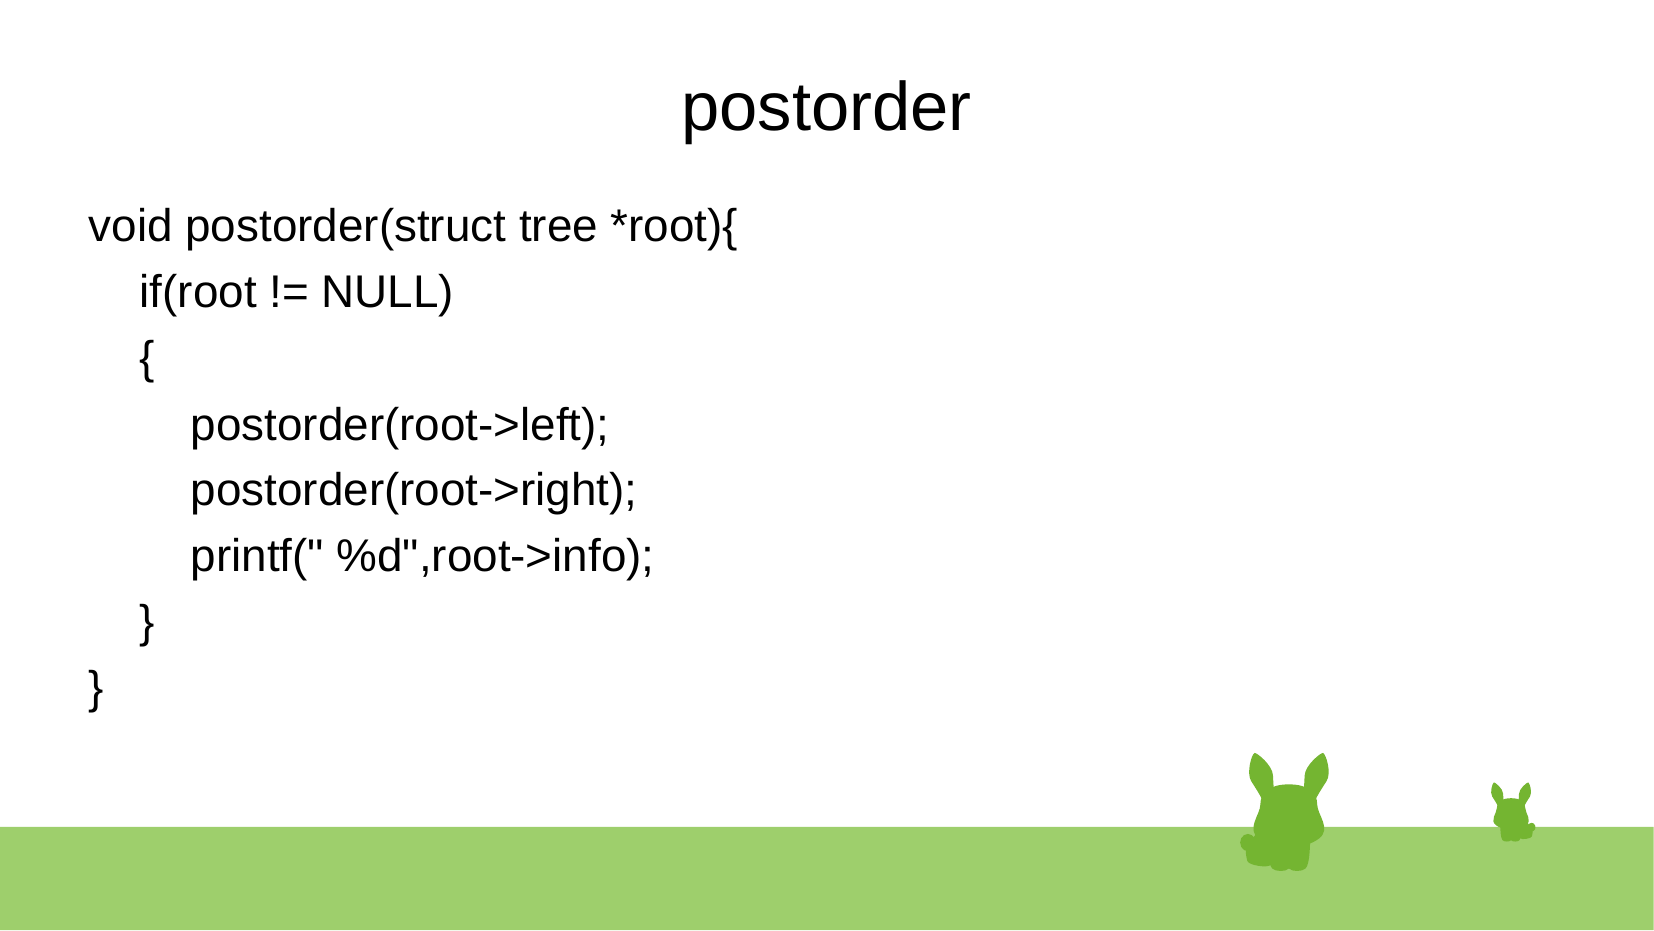

# postorder
void postorder(struct tree *root){
 if(root != NULL)
 {
 postorder(root->left);
 postorder(root->right);
 printf(" %d",root->info);
 }
}